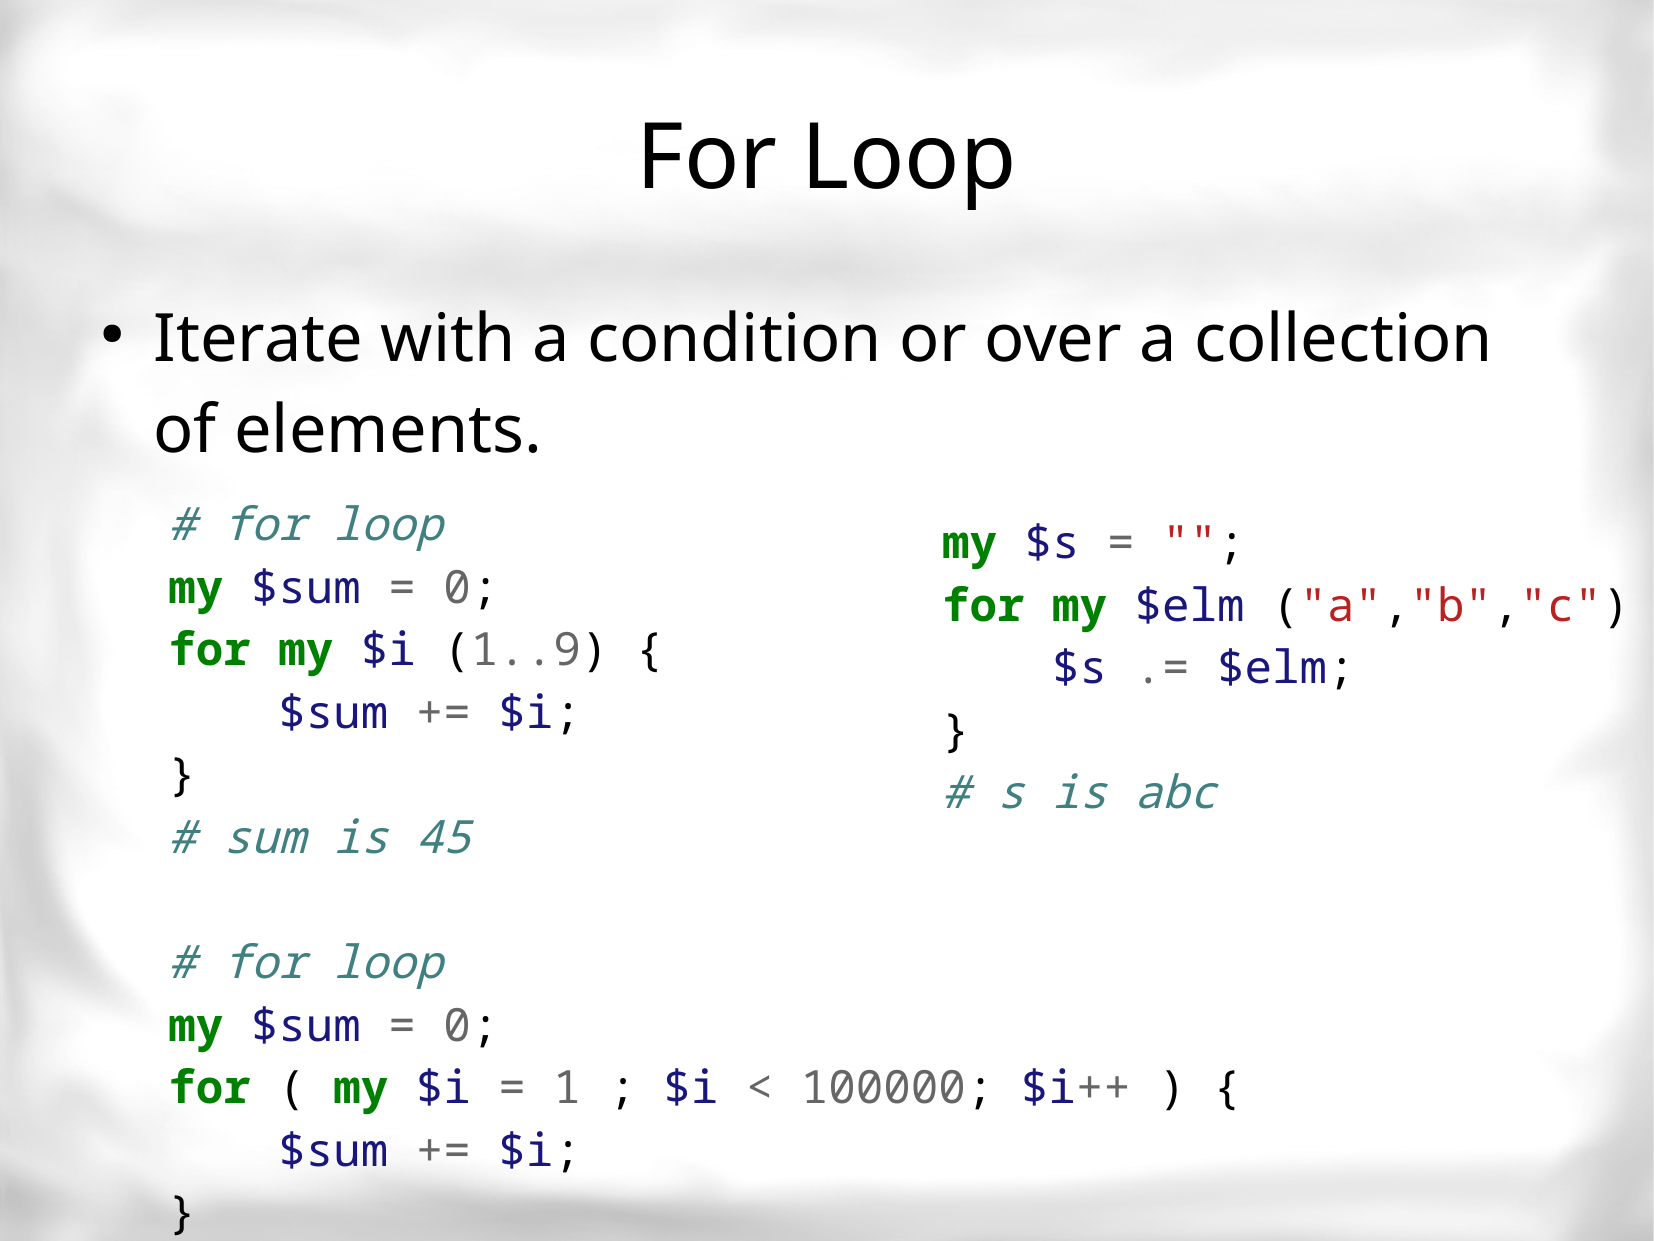

# For Loop
Iterate with a condition or over a collection of elements.
# for loop
my $sum = 0;
for my $i (1..9) {
 $sum += $i;
}
# sum is 45
# for loop
my $sum = 0;
for ( my $i = 1 ; $i < 100000; $i++ ) {
 $sum += $i;
}
# sum is 4 999 950 000
my $s = "";
for my $elm ("a","b","c") {
 $s .= $elm;
}
# s is abc